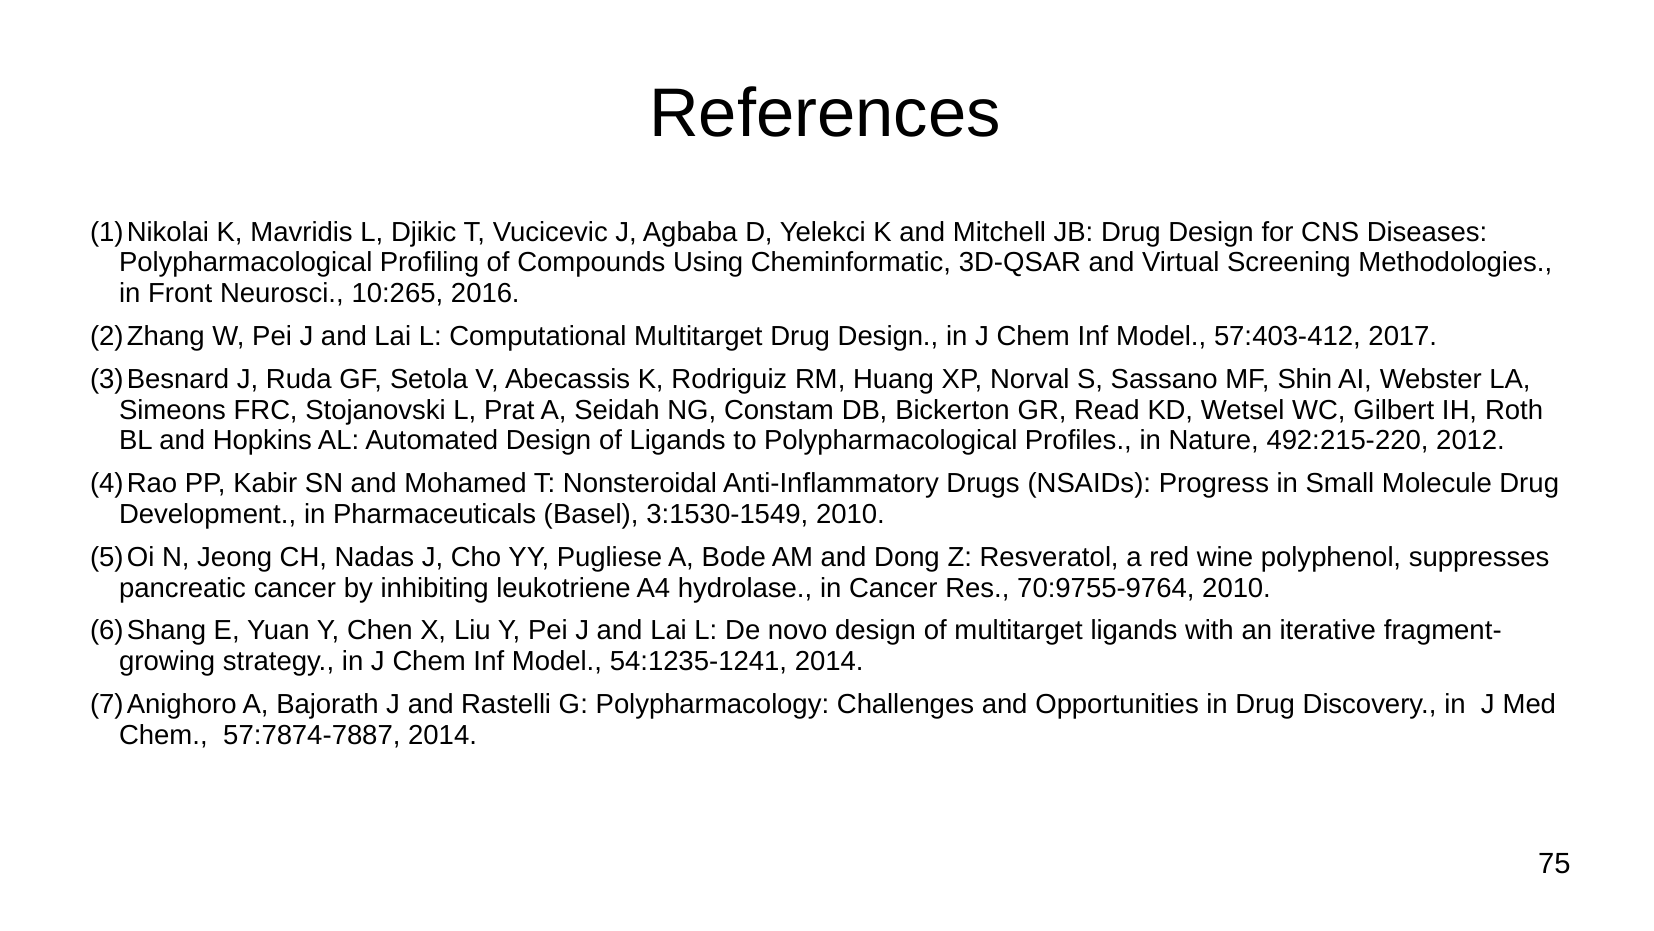

# References
 Nikolai K, Mavridis L, Djikic T, Vucicevic J, Agbaba D, Yelekci K and Mitchell JB: Drug Design for CNS Diseases: Polypharmacological Profiling of Compounds Using Cheminformatic, 3D-QSAR and Virtual Screening Methodologies., in Front Neurosci., 10:265, 2016.
 Zhang W, Pei J and Lai L: Computational Multitarget Drug Design., in J Chem Inf Model., 57:403-412, 2017.
 Besnard J, Ruda GF, Setola V, Abecassis K, Rodriguiz RM, Huang XP, Norval S, Sassano MF, Shin AI, Webster LA, Simeons FRC, Stojanovski L, Prat A, Seidah NG, Constam DB, Bickerton GR, Read KD, Wetsel WC, Gilbert IH, Roth BL and Hopkins AL: Automated Design of Ligands to Polypharmacological Profiles., in Nature, 492:215-220, 2012.
 Rao PP, Kabir SN and Mohamed T: Nonsteroidal Anti-Inflammatory Drugs (NSAIDs): Progress in Small Molecule Drug Development., in Pharmaceuticals (Basel), 3:1530-1549, 2010.
 Oi N, Jeong CH, Nadas J, Cho YY, Pugliese A, Bode AM and Dong Z: Resveratol, a red wine polyphenol, suppresses pancreatic cancer by inhibiting leukotriene A4 hydrolase., in Cancer Res., 70:9755-9764, 2010.
 Shang E, Yuan Y, Chen X, Liu Y, Pei J and Lai L: De novo design of multitarget ligands with an iterative fragment-growing strategy., in J Chem Inf Model., 54:1235-1241, 2014.
 Anighoro A, Bajorath J and Rastelli G: Polypharmacology: Challenges and Opportunities in Drug Discovery., in J Med Chem., 57:7874-7887, 2014.
75